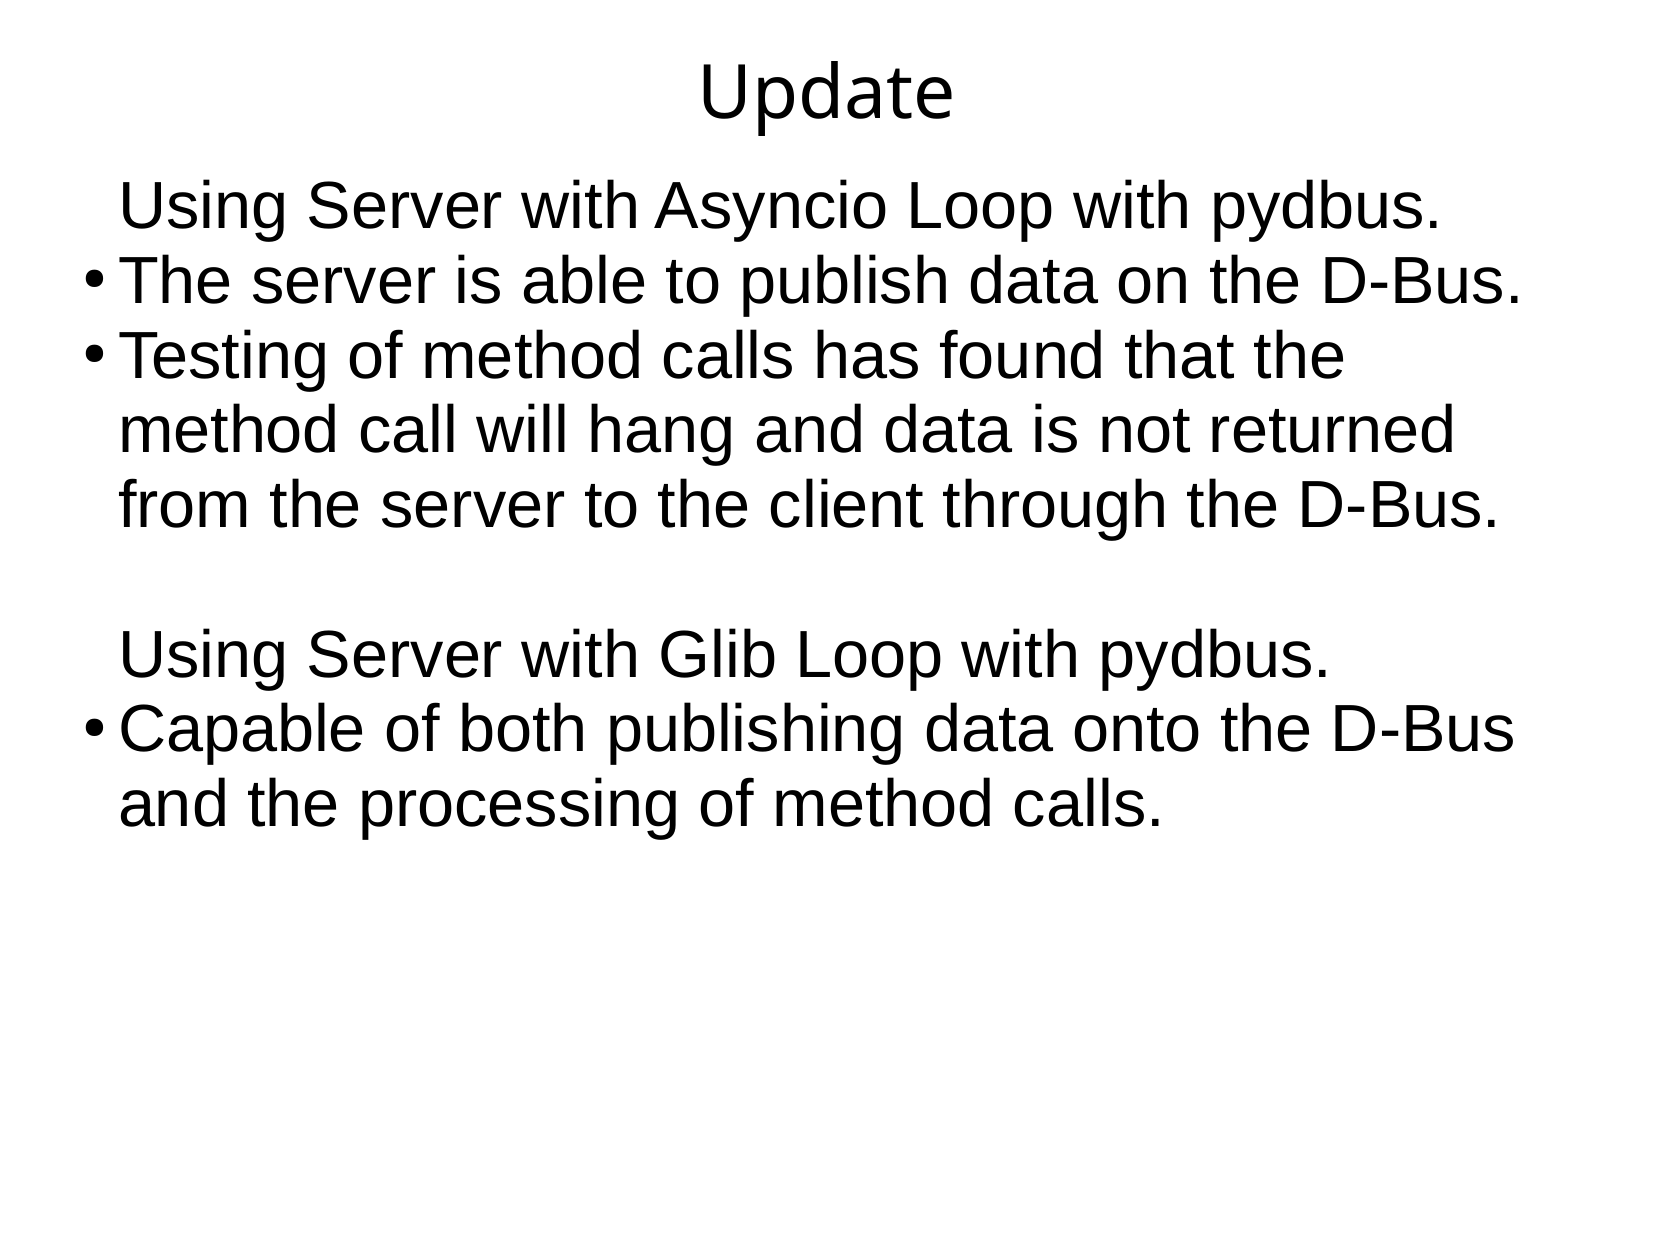

# Update
Using Server with Asyncio Loop with pydbus.
The server is able to publish data on the D-Bus.
Testing of method calls has found that the method call will hang and data is not returned from the server to the client through the D-Bus.
Using Server with Glib Loop with pydbus.
Capable of both publishing data onto the D-Bus and the processing of method calls.